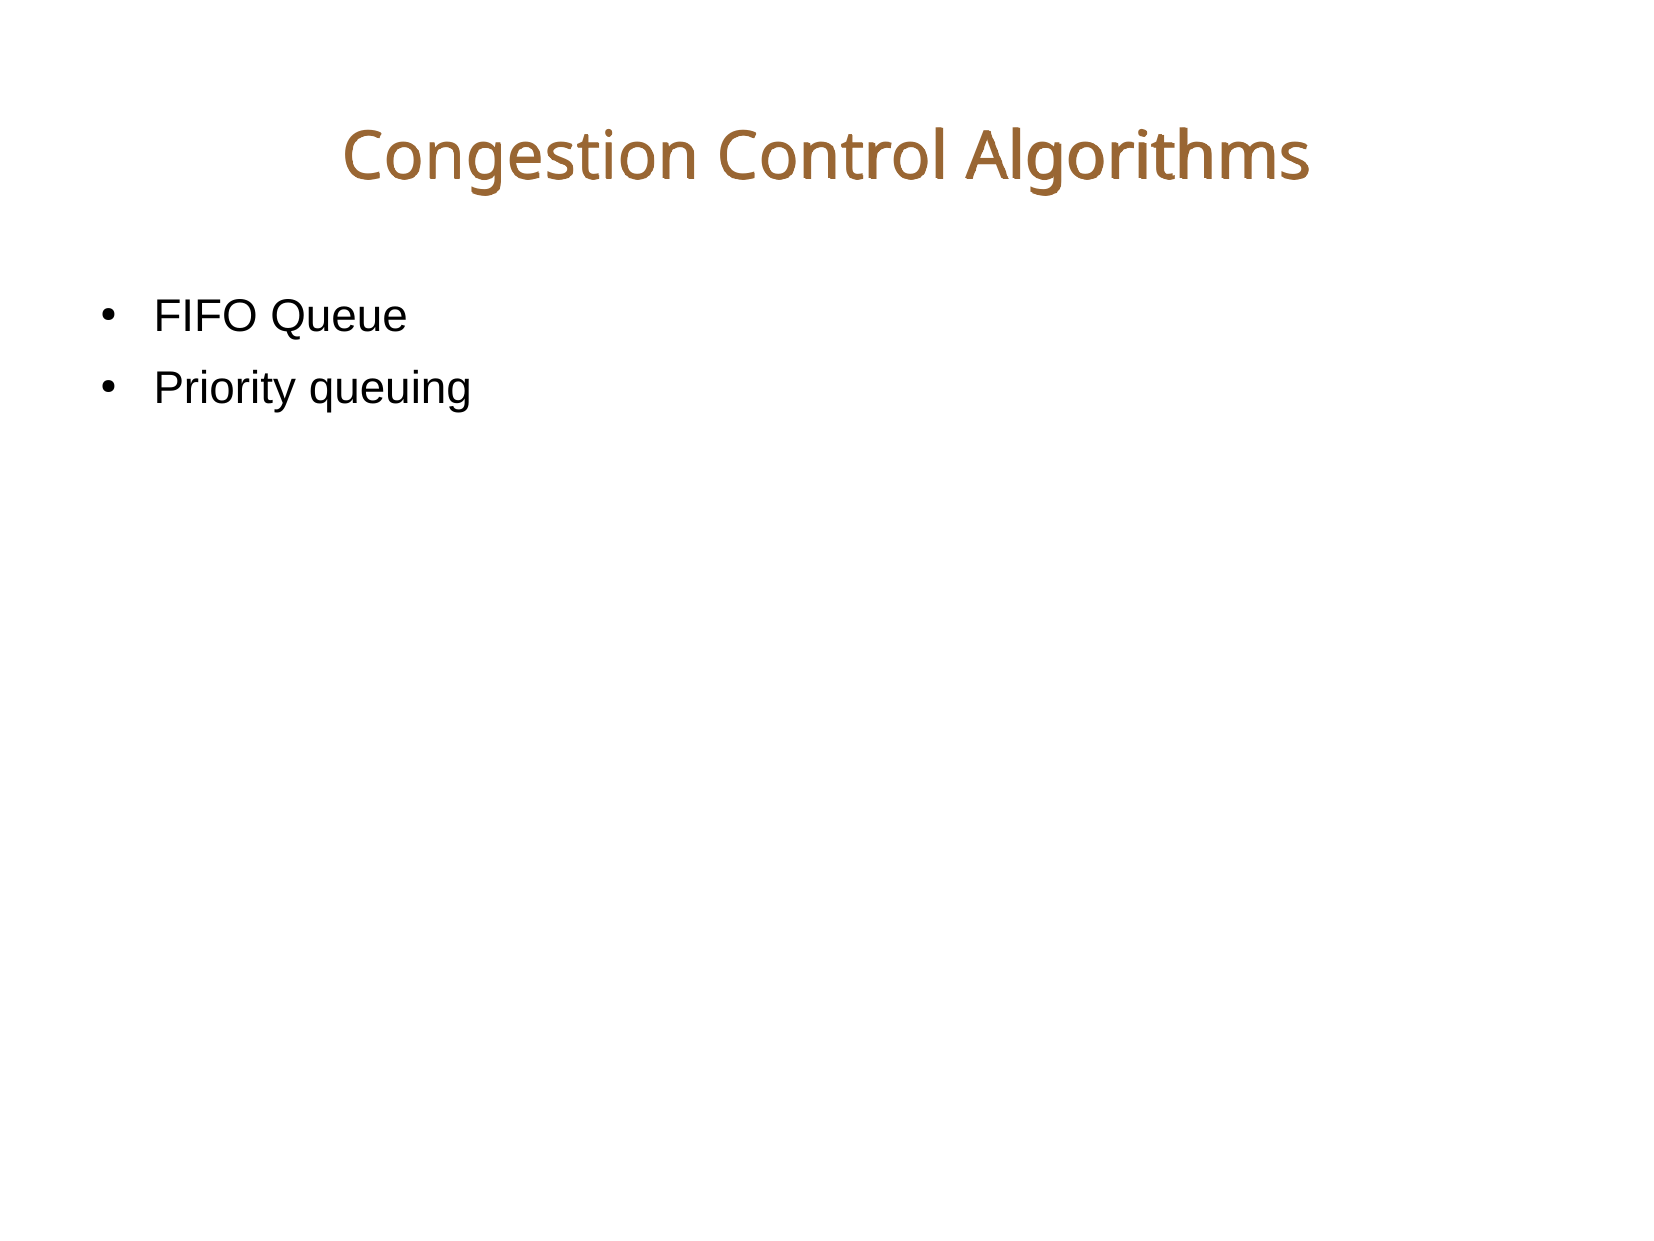

# Congestion Control Algorithms
FIFO Queue
Priority queuing